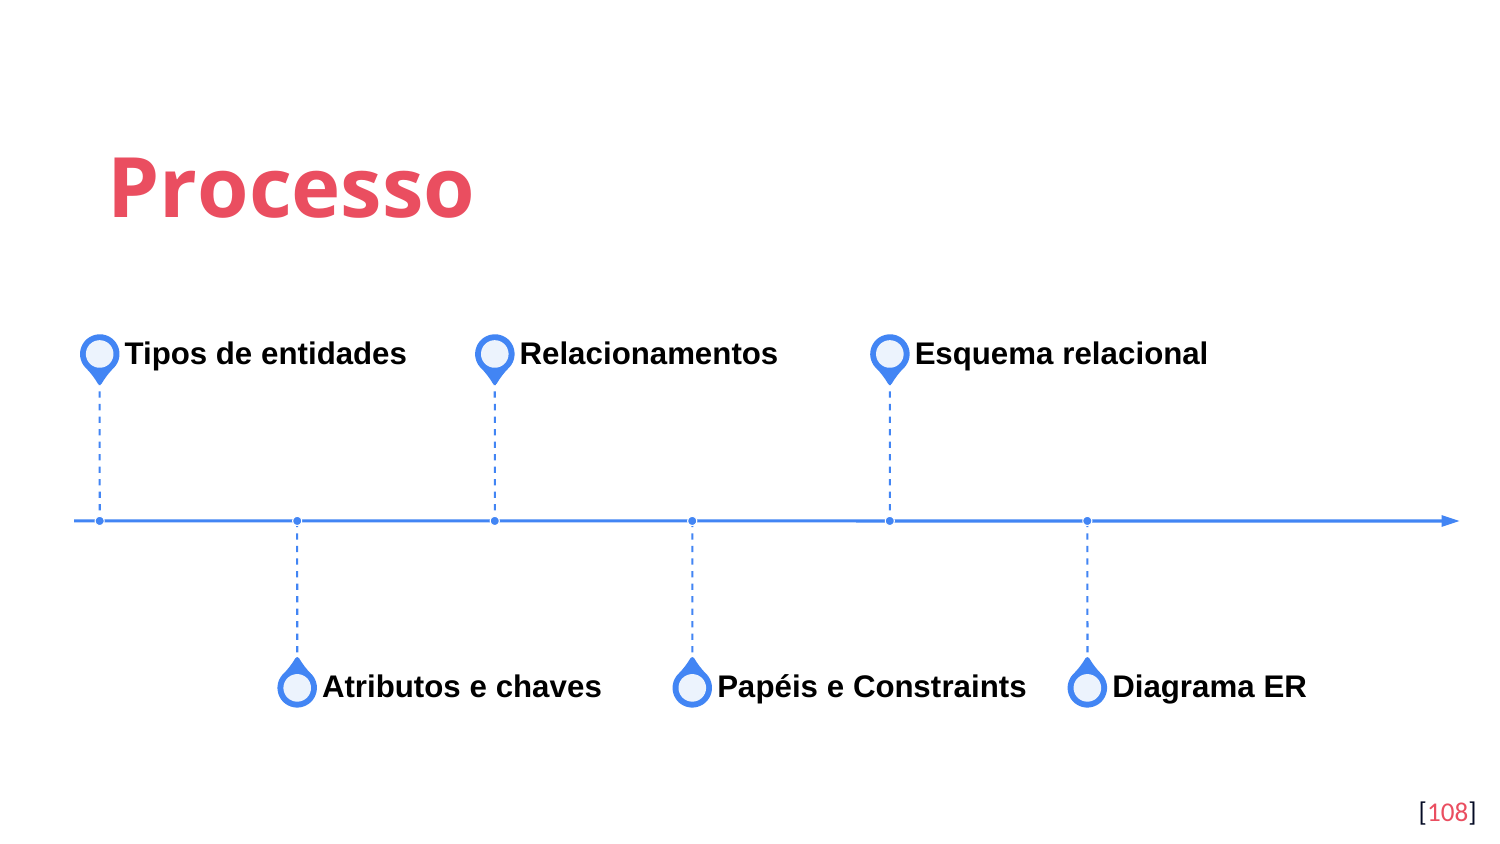

Processo
Tipos de entidades
Relacionamentos
Esquema relacional
Atributos e chaves
Papéis e Constraints
Diagrama ER